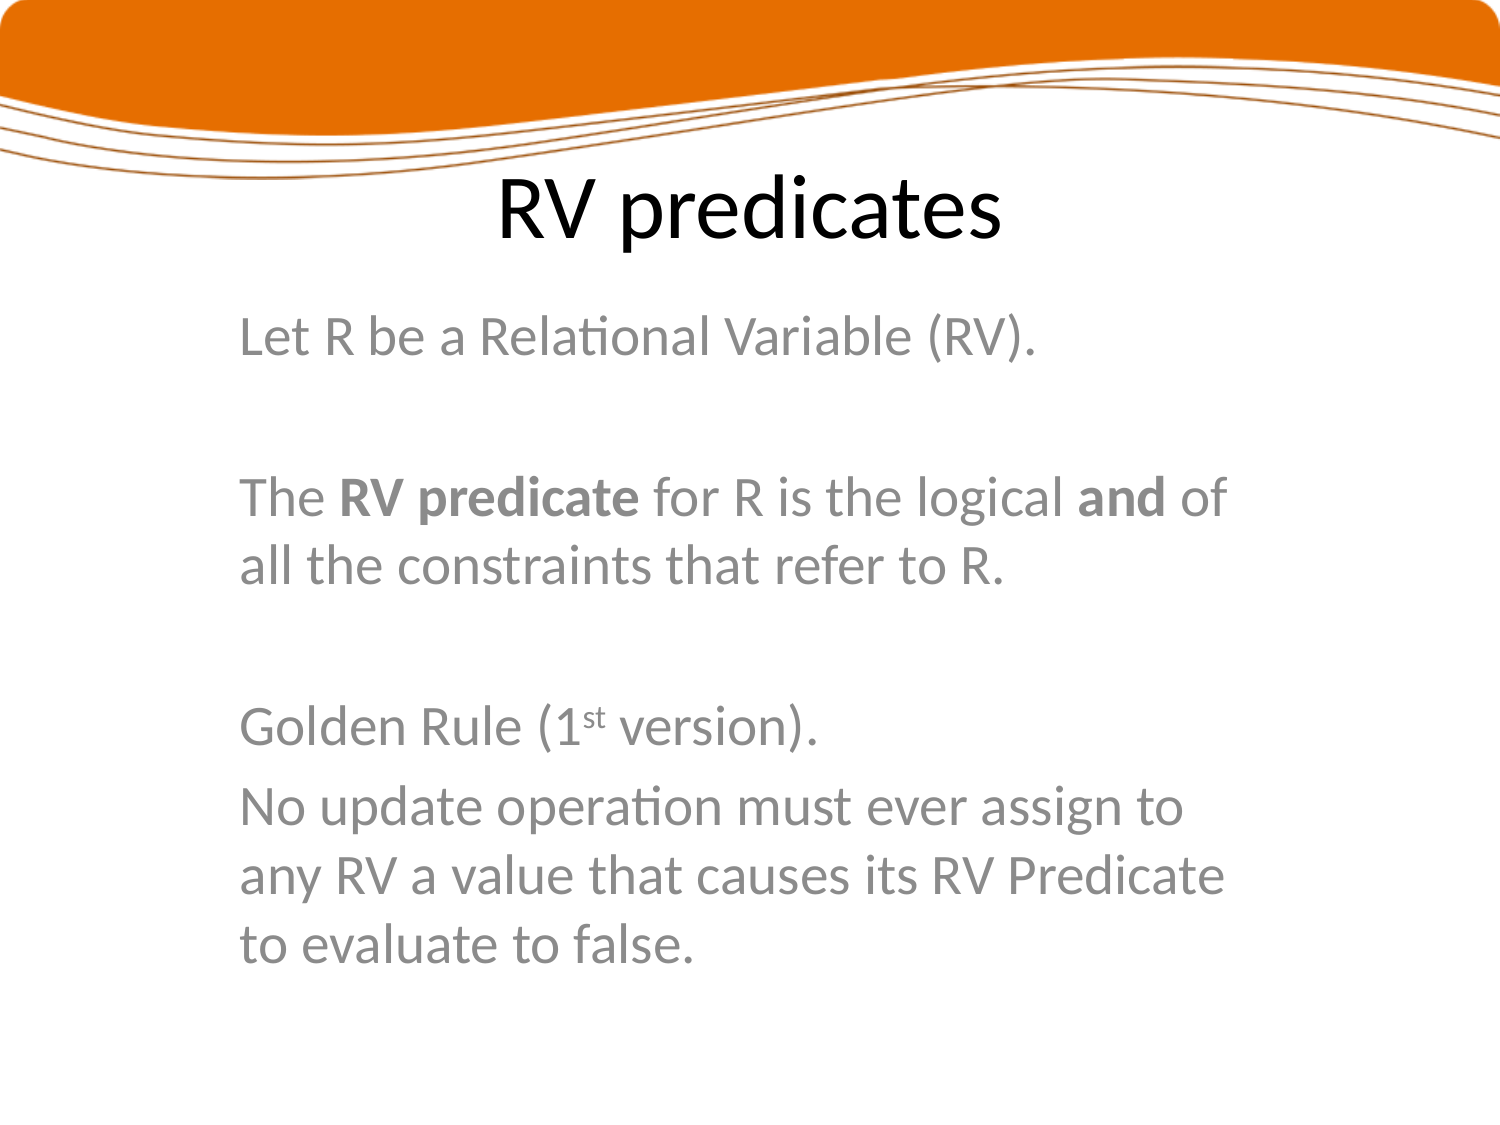

RV predicates
Let R be a Relational Variable (RV).
The RV predicate for R is the logical and of all the constraints that refer to R.
Golden Rule (1st version).
No update operation must ever assign to any RV a value that causes its RV Predicate to evaluate to false.